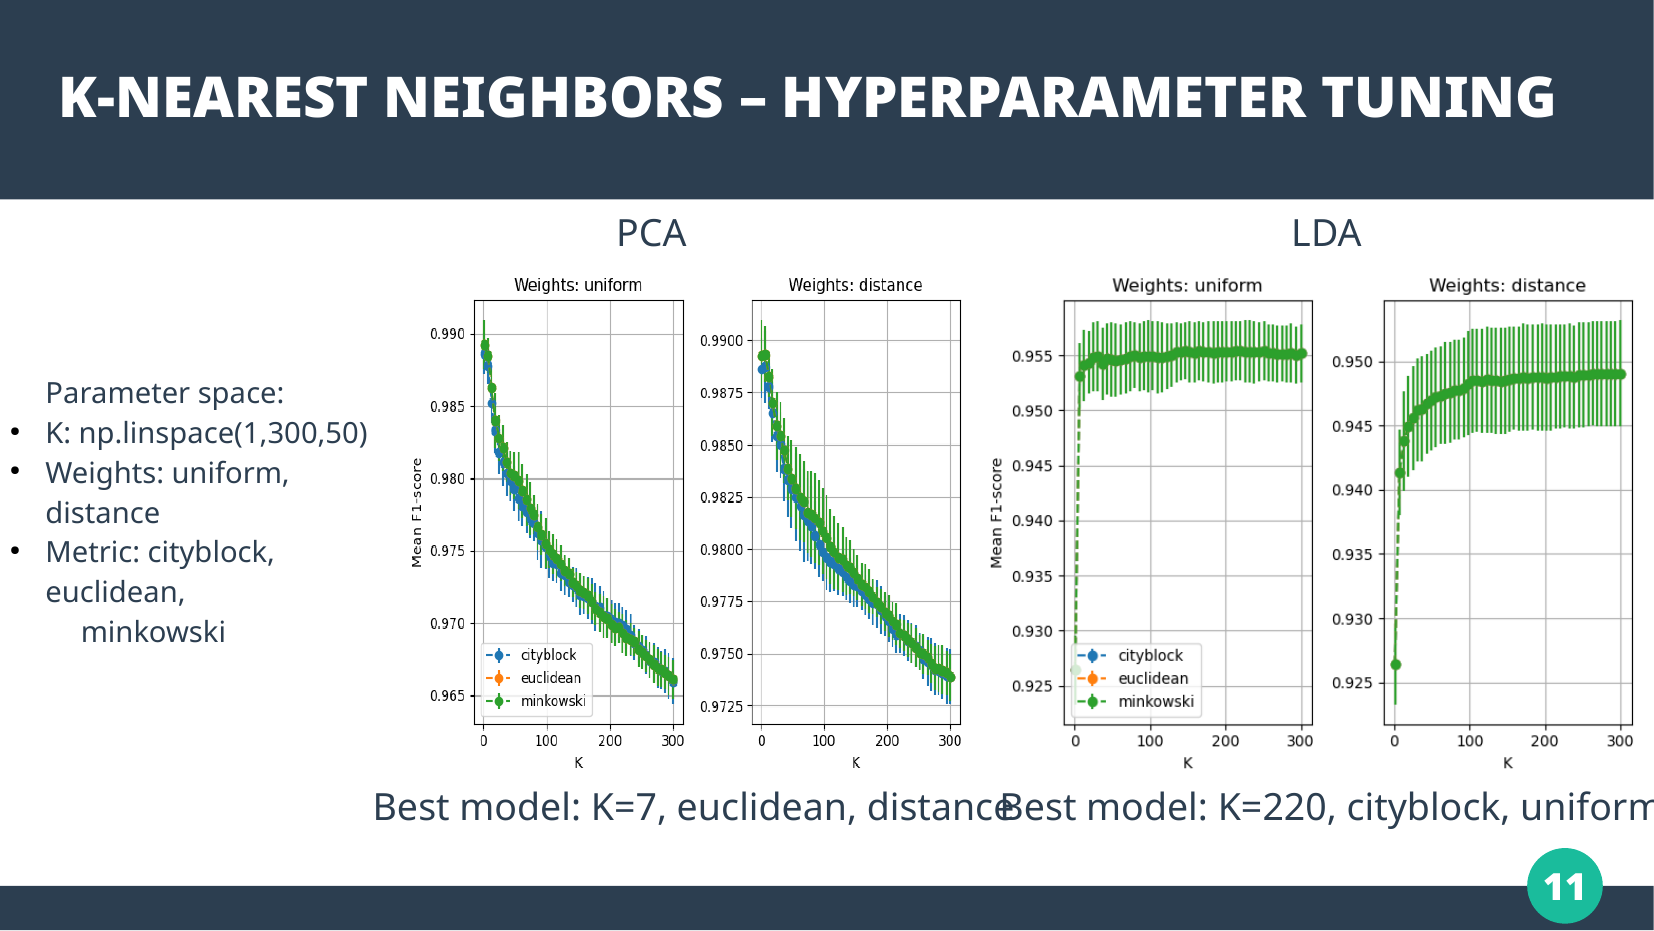

# K-NEAREST NEIGHBORS – HYPERPARAMETER TUNING
PCA
LDA
Parameter space:
K: np.linspace(1,300,50)
Weights: uniform, distance
Metric: cityblock, euclidean,
minkowski
Best model: K=7, euclidean, distance
Best model: K=220, cityblock, uniform